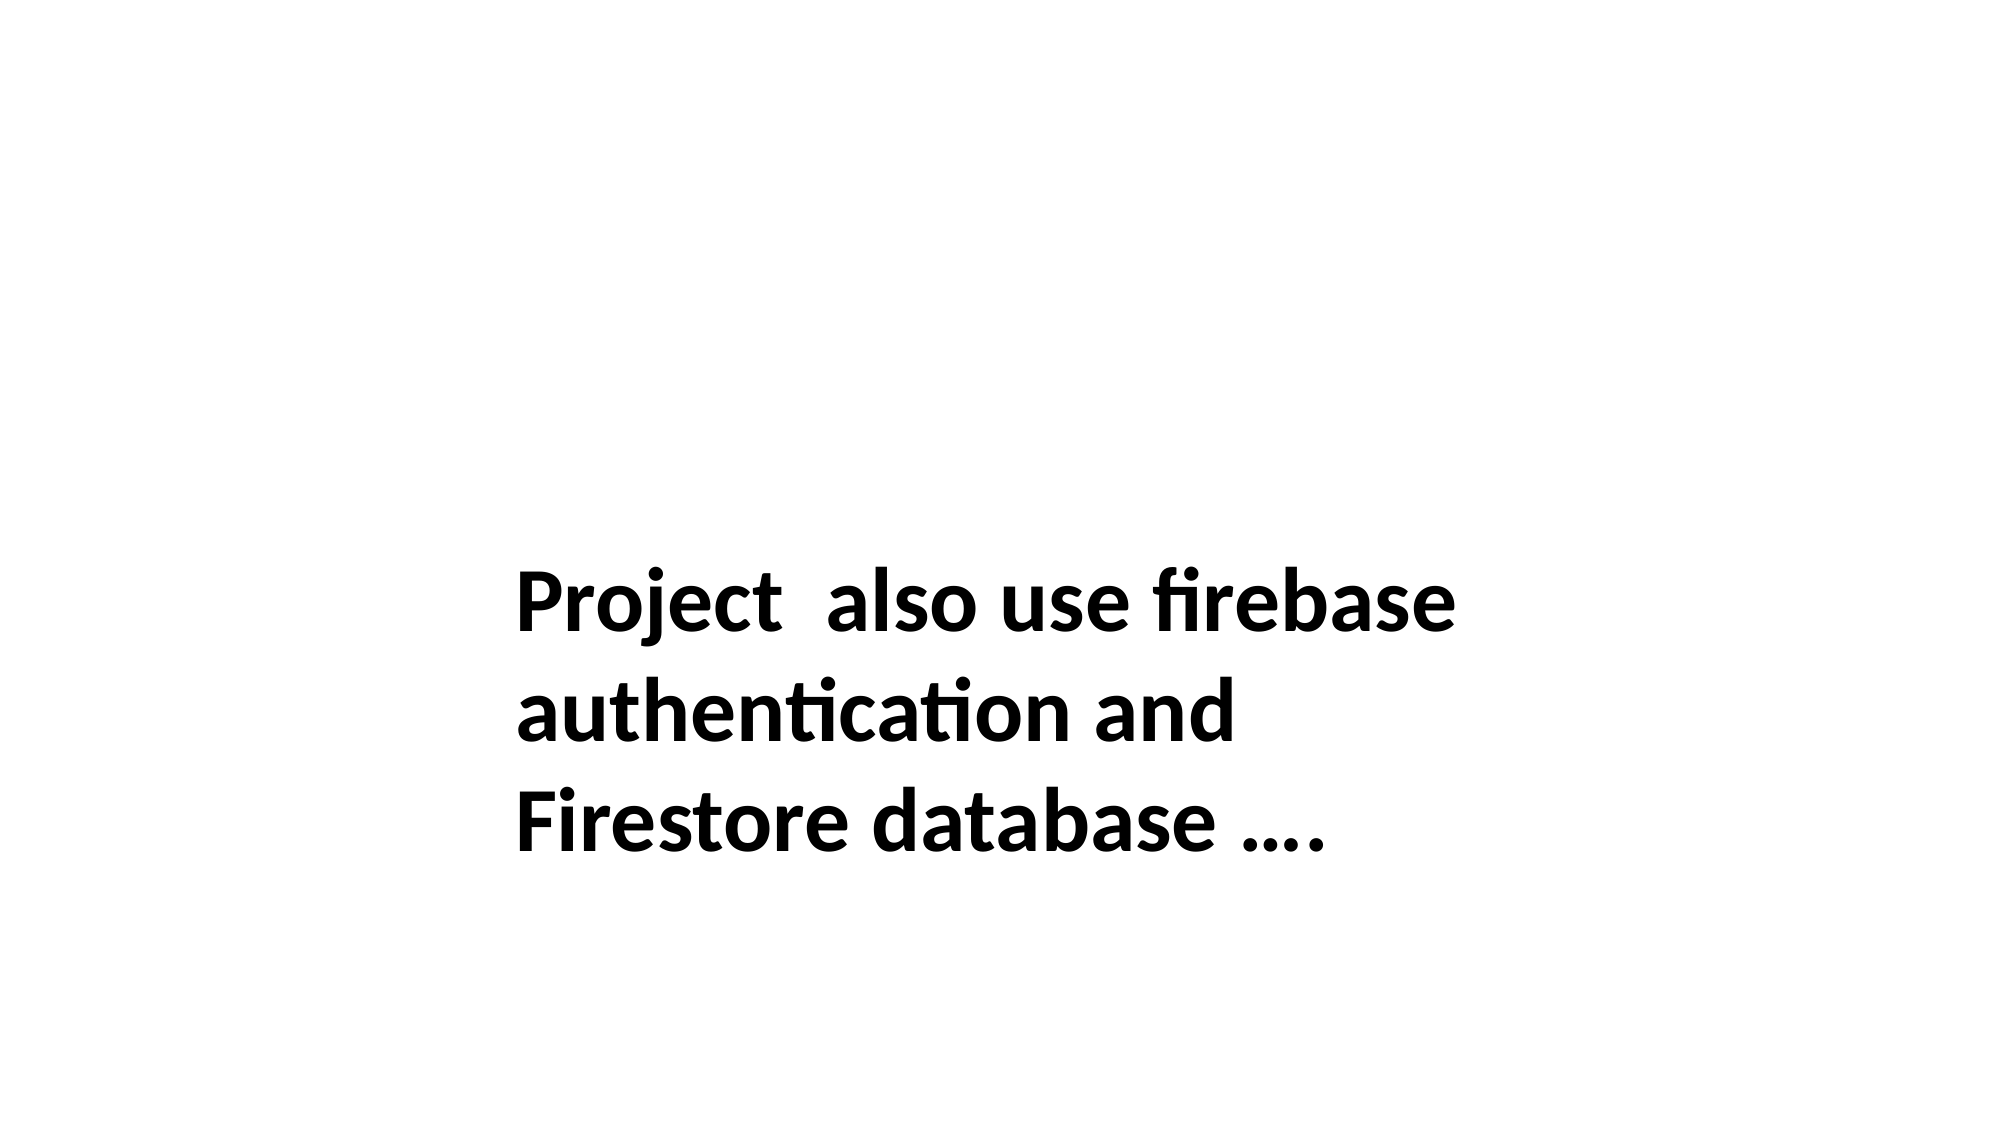

#
Project also use firebase authentication and Firestore database ….